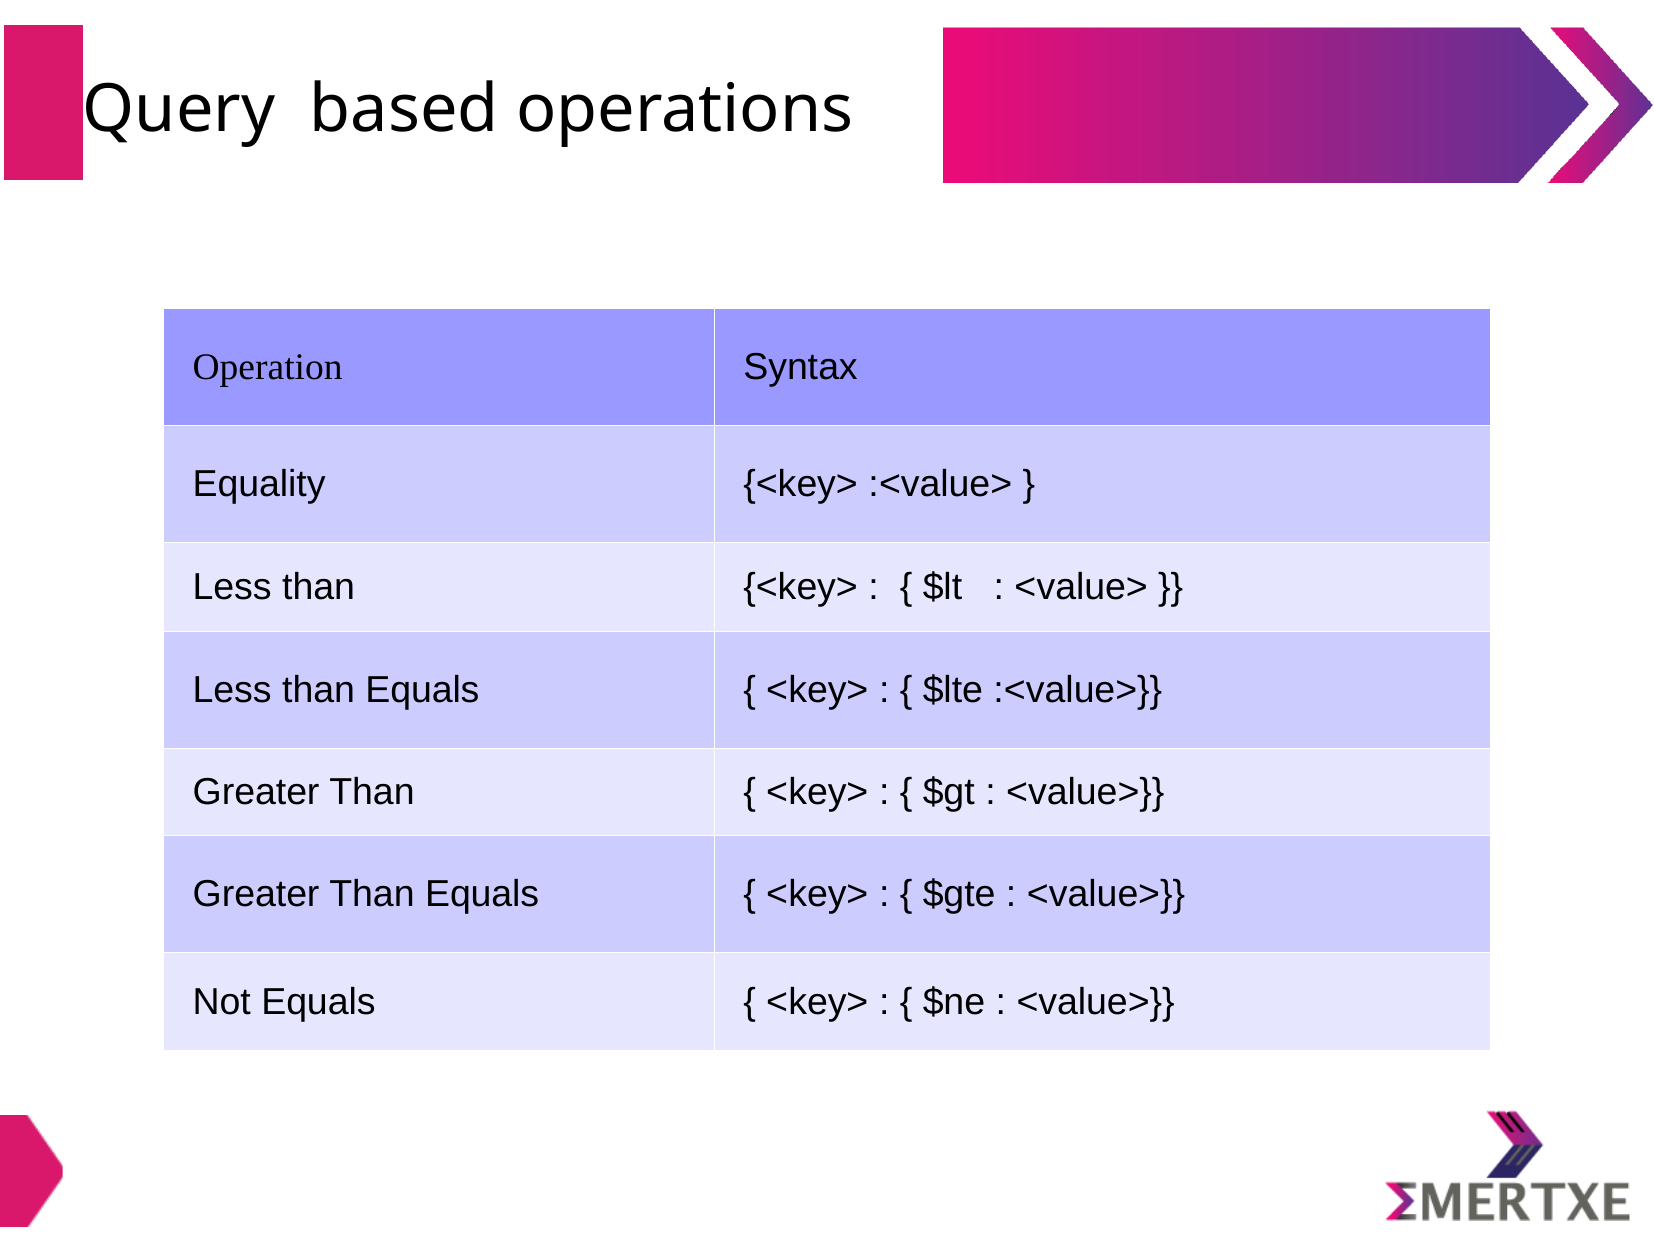

# Query based operations
| Operation | Syntax |
| --- | --- |
| Equality | {<key> :<value> } |
| Less than | {<key> : { $lt : <value> }} |
| Less than Equals | { <key> : { $lte :<value>}} |
| Greater Than | { <key> : { $gt : <value>}} |
| Greater Than Equals | { <key> : { $gte : <value>}} |
| Not Equals | { <key> : { $ne : <value>}} |